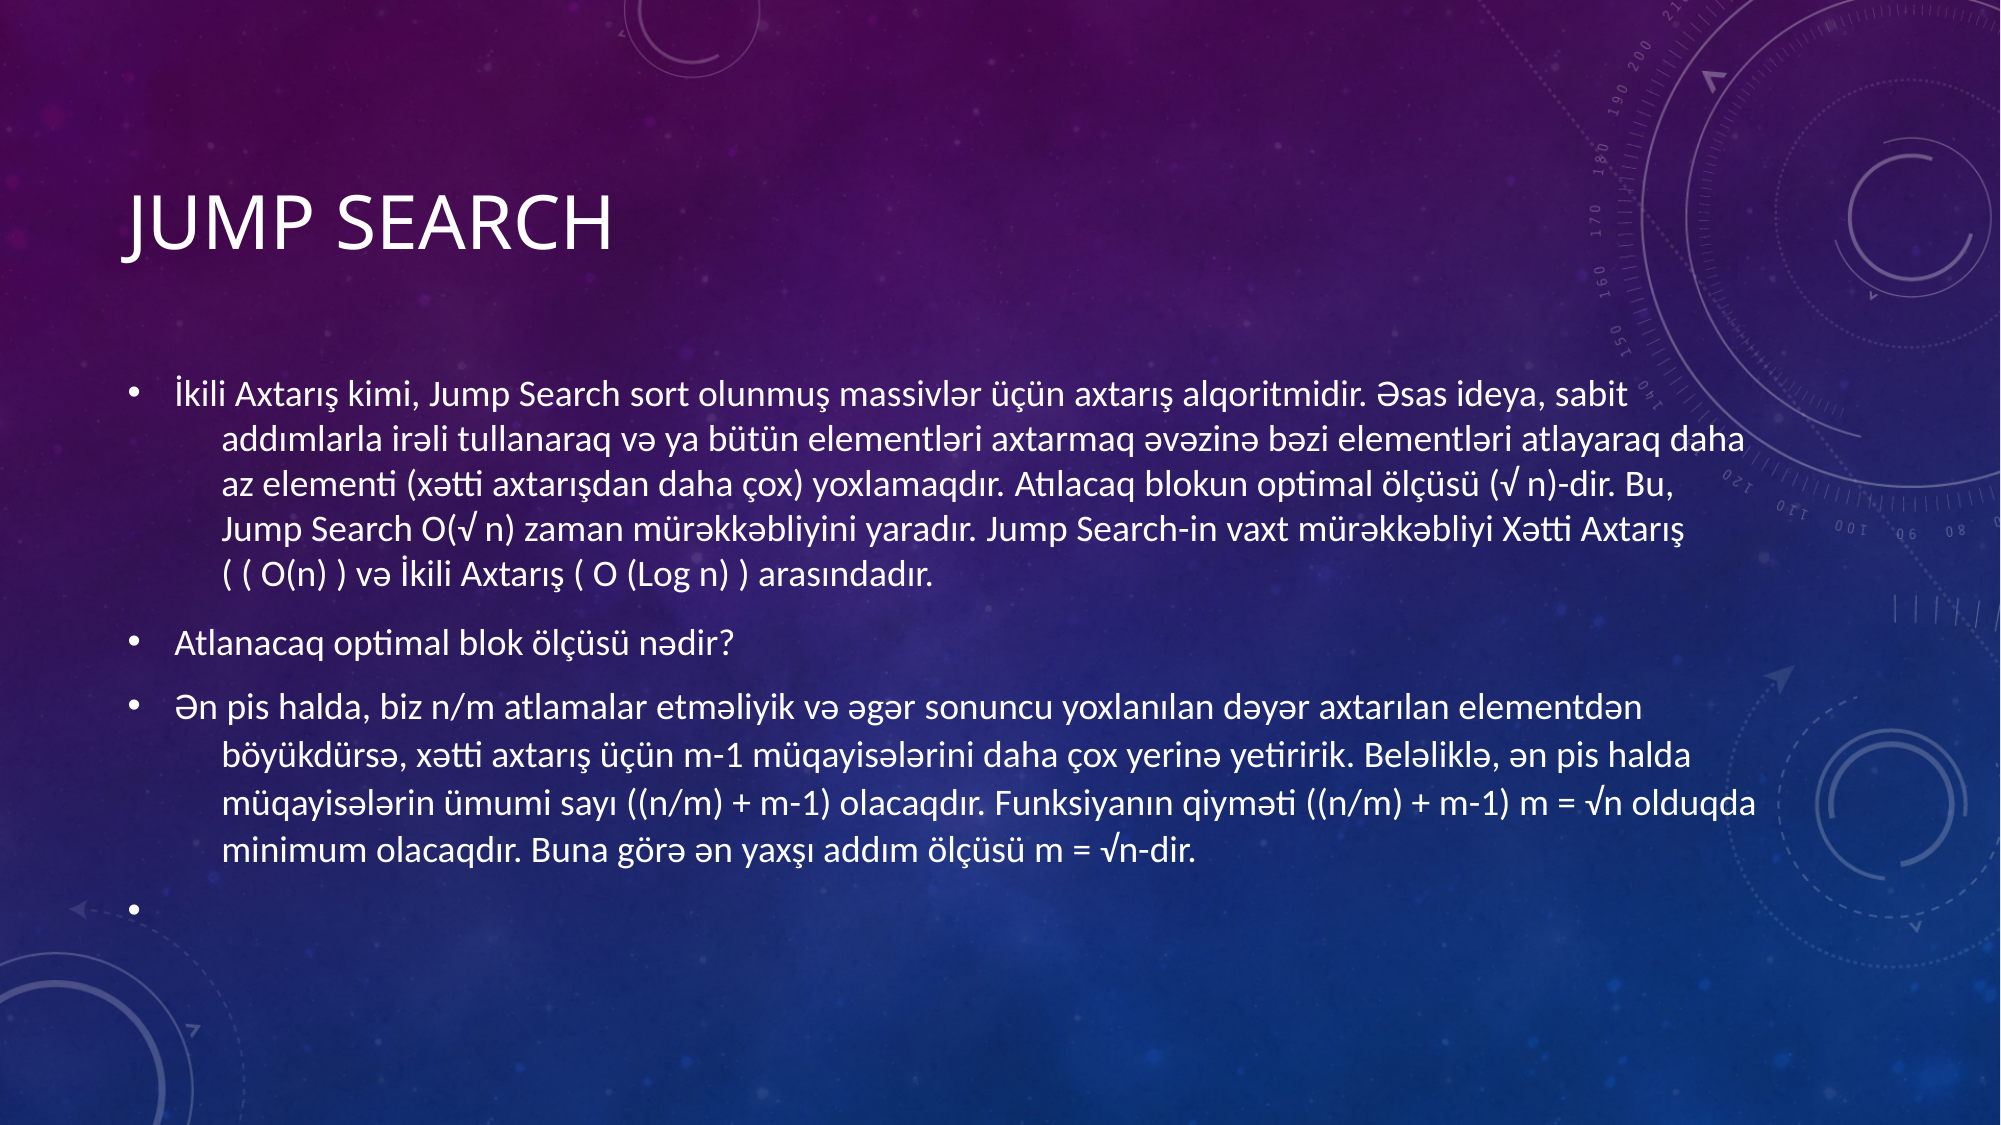

# Jump search
İkili Axtarış kimi, Jump Search sort olunmuş massivlər üçün axtarış alqoritmidir. Əsas ideya, sabit addımlarla irəli tullanaraq və ya bütün elementləri axtarmaq əvəzinə bəzi elementləri atlayaraq daha az elementi (xətti axtarışdan daha çox) yoxlamaqdır. Atılacaq blokun optimal ölçüsü (√ n)-dir. Bu, Jump Search O(√ n) zaman mürəkkəbliyini yaradır. Jump Search-in vaxt mürəkkəbliyi Xətti Axtarış ( ( O(n) ) və İkili Axtarış ( O (Log n) ) arasındadır.
Atlanacaq optimal blok ölçüsü nədir?
Ən pis halda, biz n/m atlamalar etməliyik və əgər sonuncu yoxlanılan dəyər axtarılan elementdən böyükdürsə, xətti axtarış üçün m-1 müqayisələrini daha çox yerinə yetiririk. Beləliklə, ən pis halda müqayisələrin ümumi sayı ((n/m) + m-1) olacaqdır. Funksiyanın qiyməti ((n/m) + m-1) m = √n olduqda minimum olacaqdır. Buna görə ən yaxşı addım ölçüsü m = √n-dir.